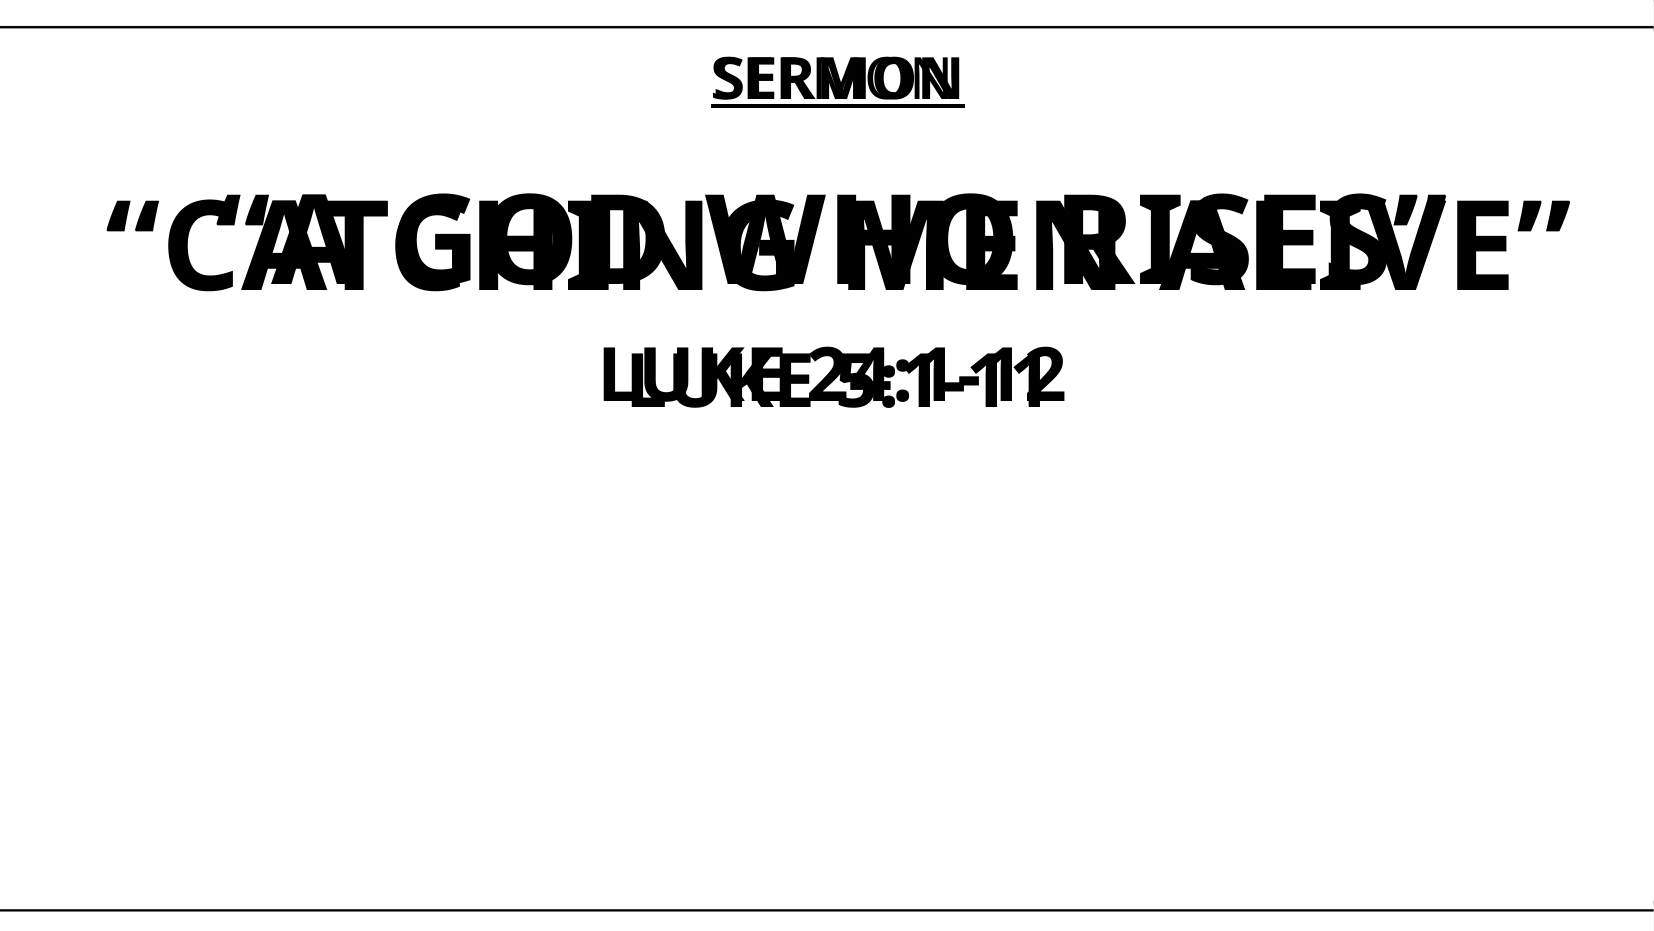

SERMON
“CATCHING MEN ALIVE”
LUKE 5:1-11
SERMON
“A GOD WHO RISES”
LUKE 24:1-12